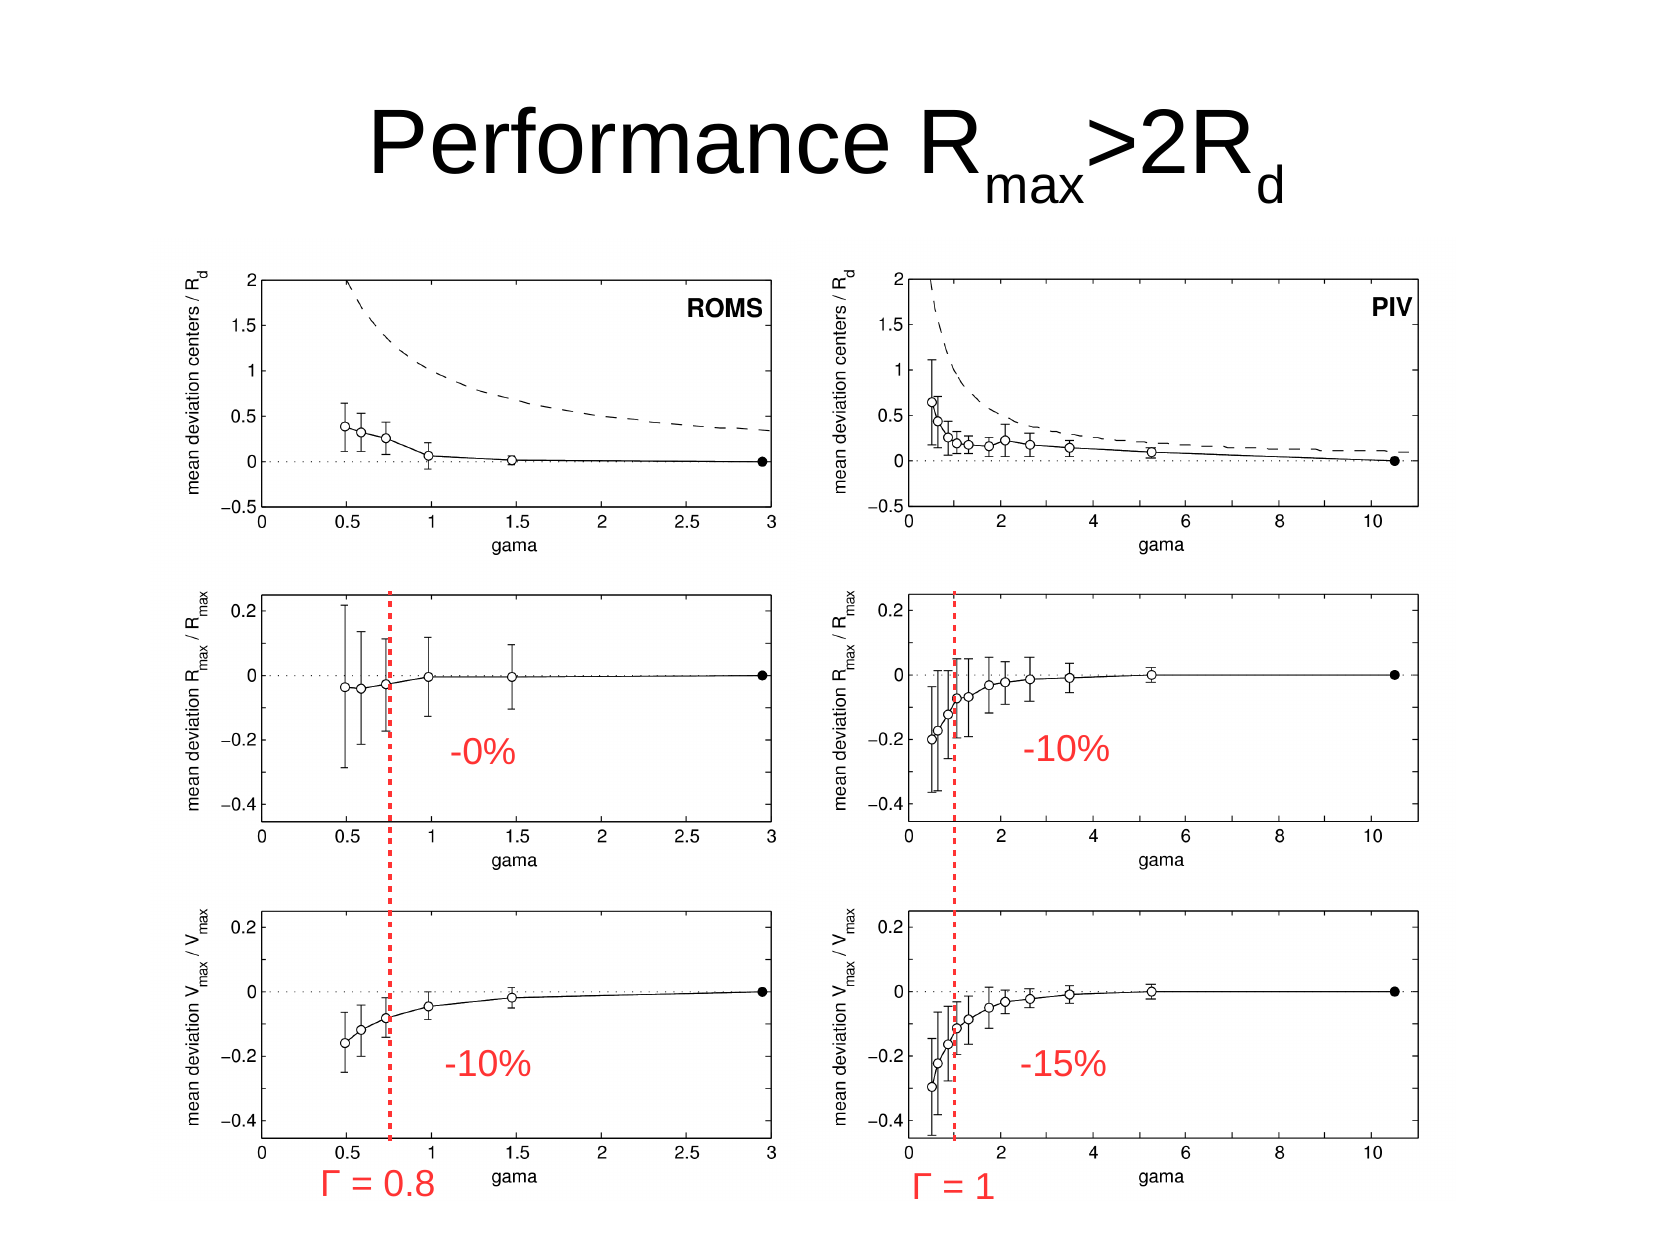

# Performance Rmax>2Rd
-10%
-0%
-10%
-15%
Г = 0.8
Г = 1